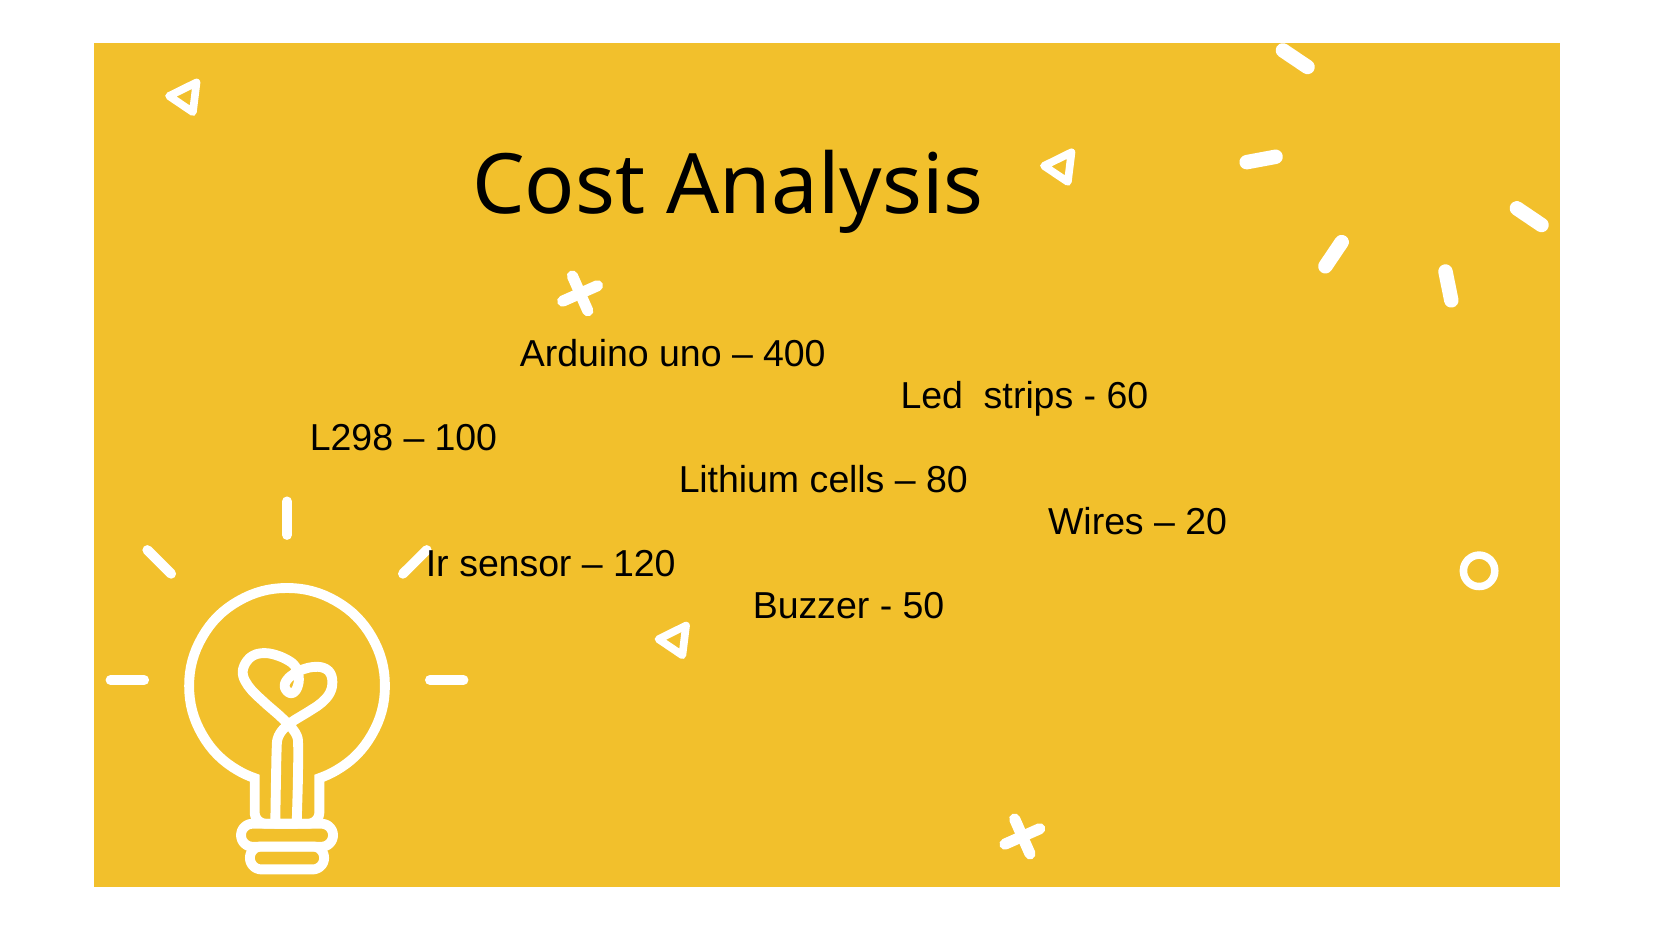

# Cost Analysis
 Arduino uno – 400
								Led strips - 60
L298 – 100
				 Lithium cells – 80
										Wires – 20
	 Ir sensor – 120
	 					Buzzer - 50